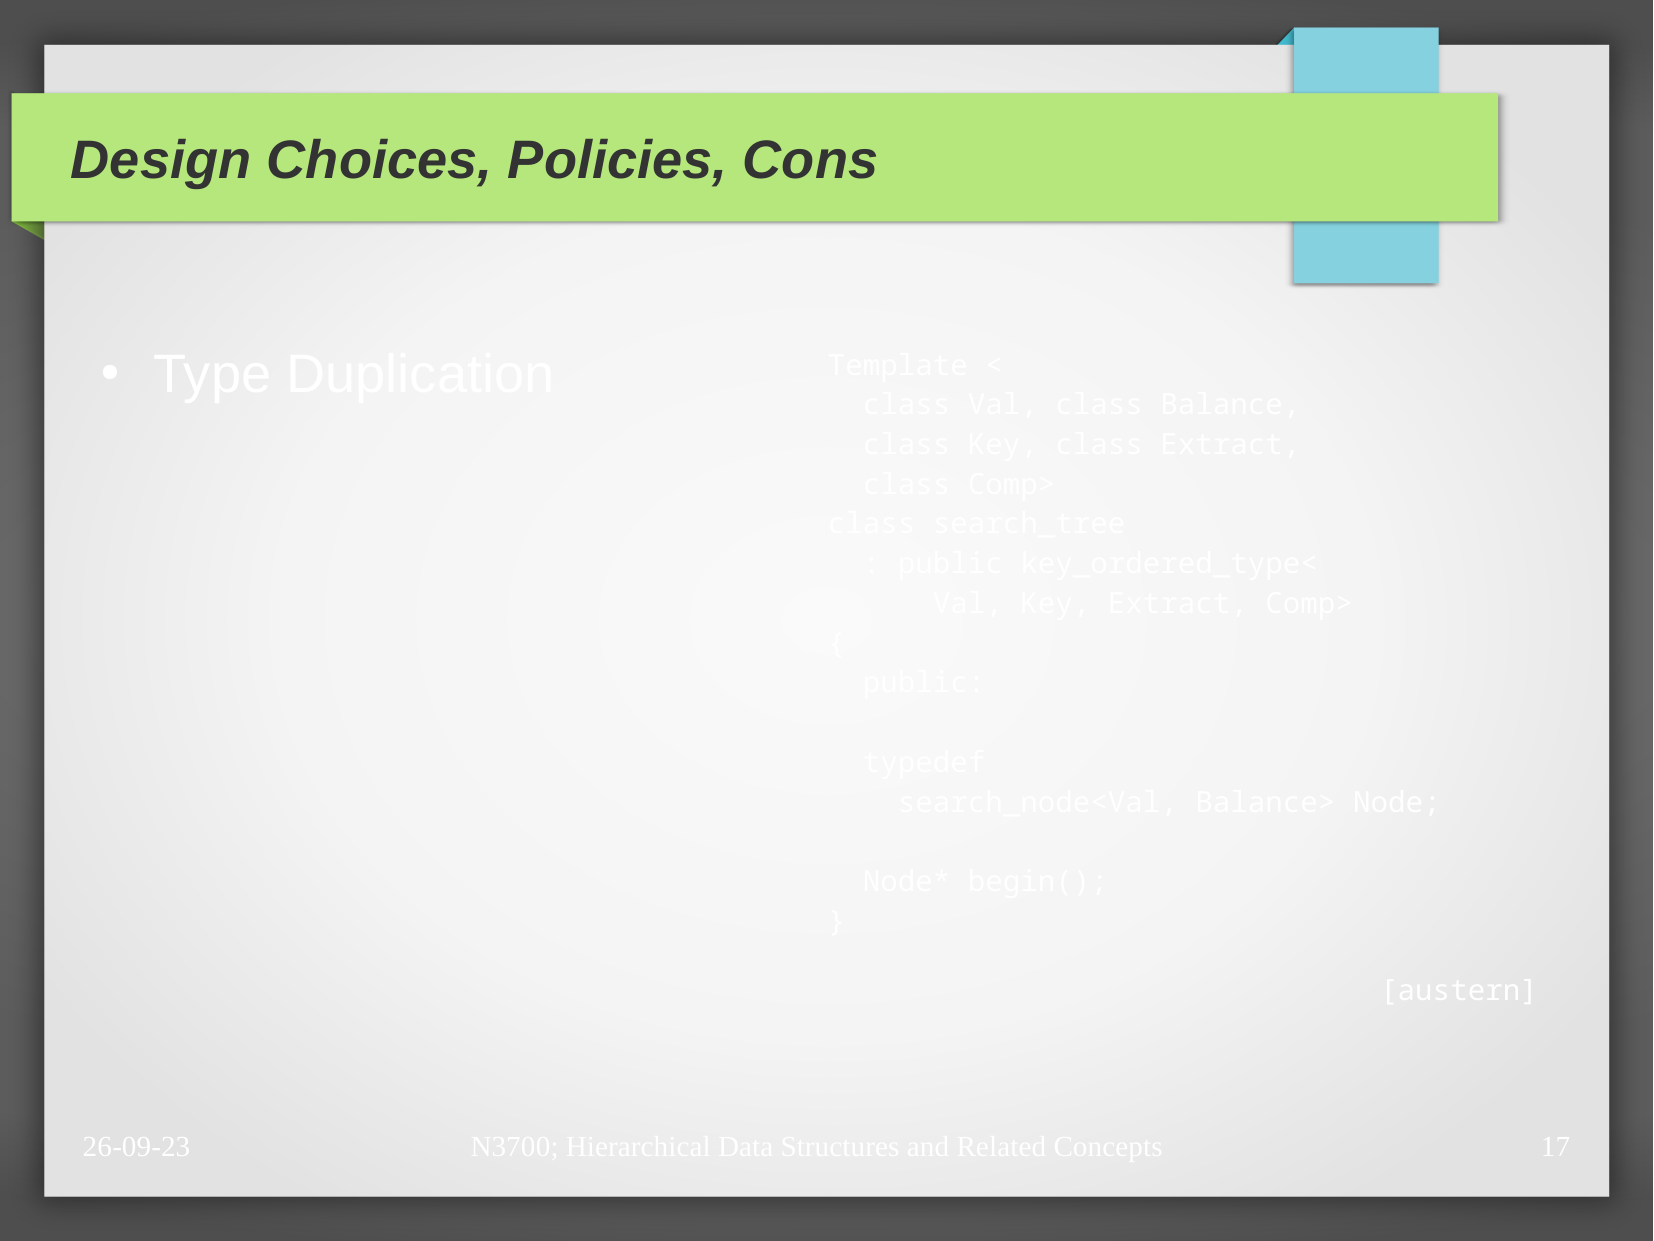

# Design Choices, Policies, Cons
Type Duplication
Template <
 class Val, class Balance,
 class Key, class Extract,
 class Comp>
class search_tree
 : public key_ordered_type<
 Val, Key, Extract, Comp>
{
 public:
 typedef
 search_node<Val, Balance> Node;
 Node* begin();
}
[austern]
N3700; Hierarchical Data Structures and Related Concepts
17